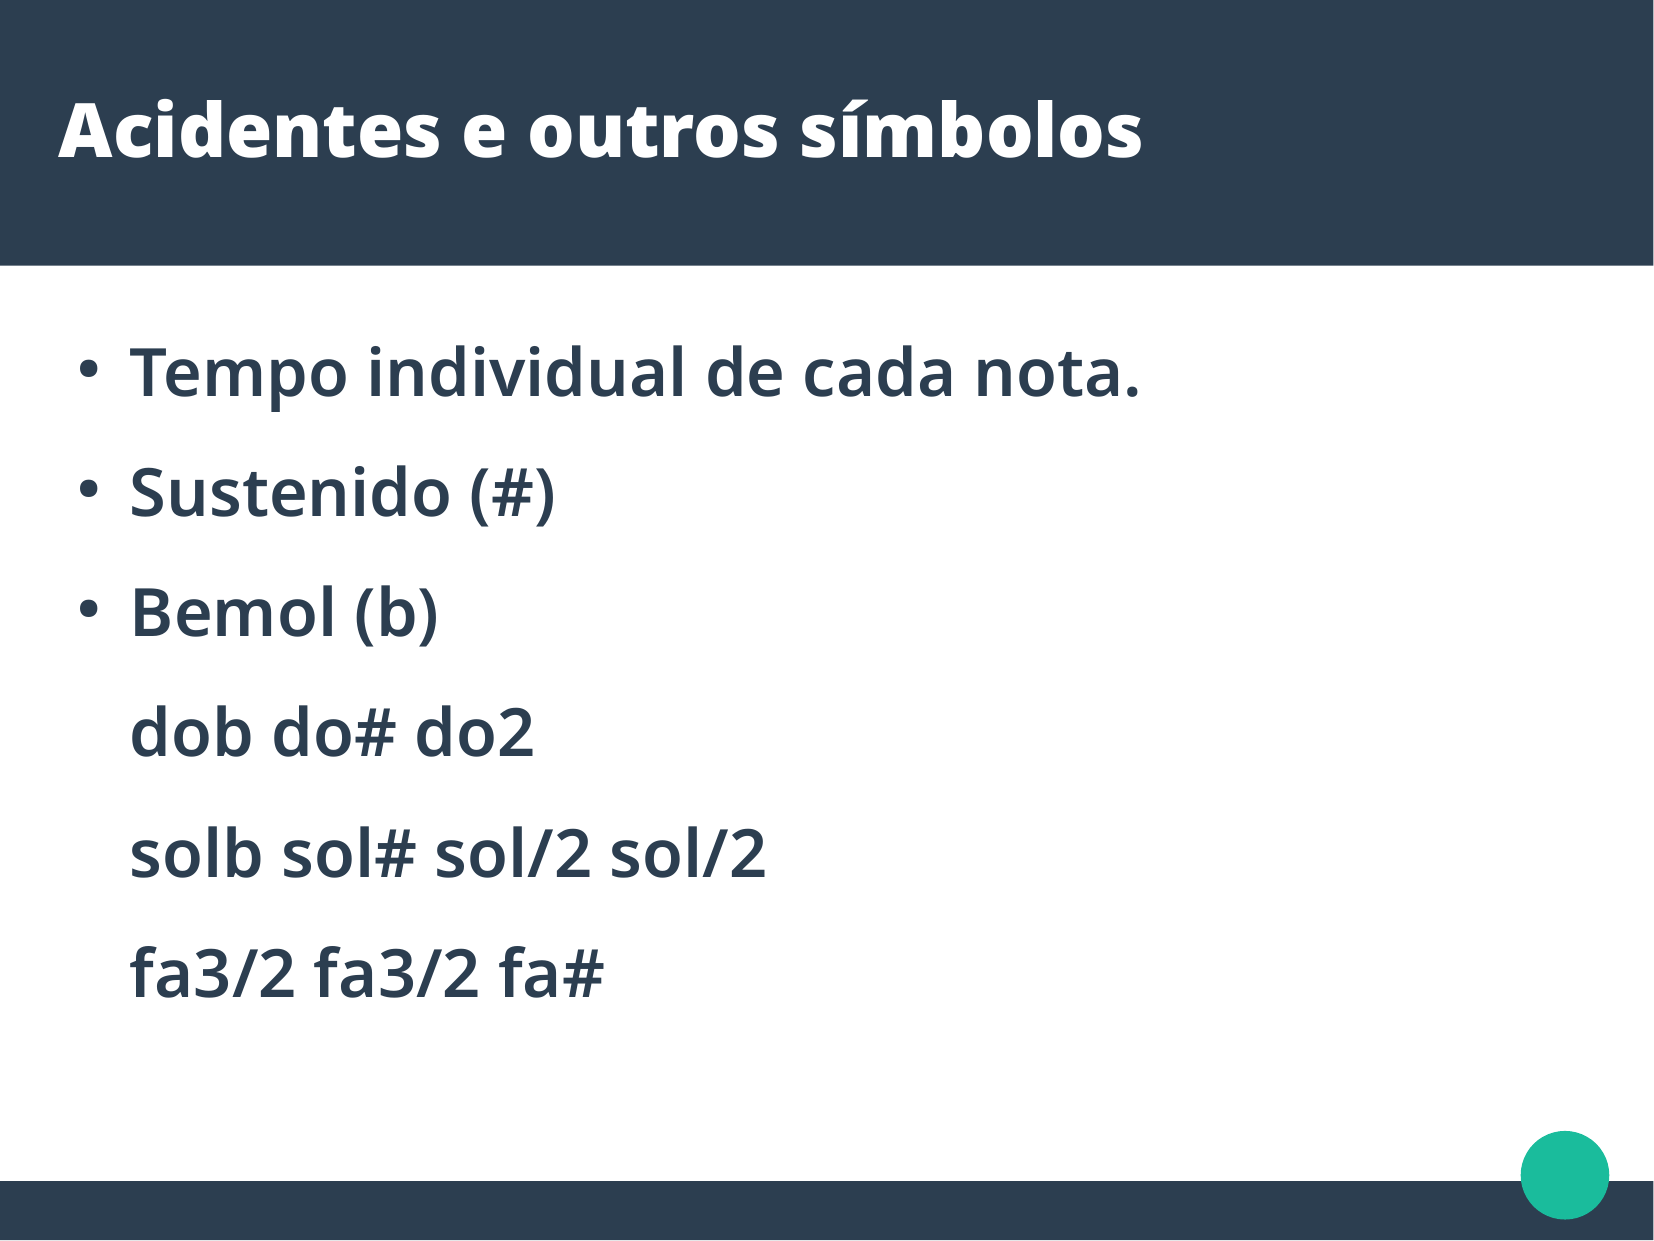

# Acidentes e outros símbolos
Tempo individual de cada nota.
Sustenido (#)
Bemol (b)
dob do# do2
solb sol# sol/2 sol/2
fa3/2 fa3/2 fa#